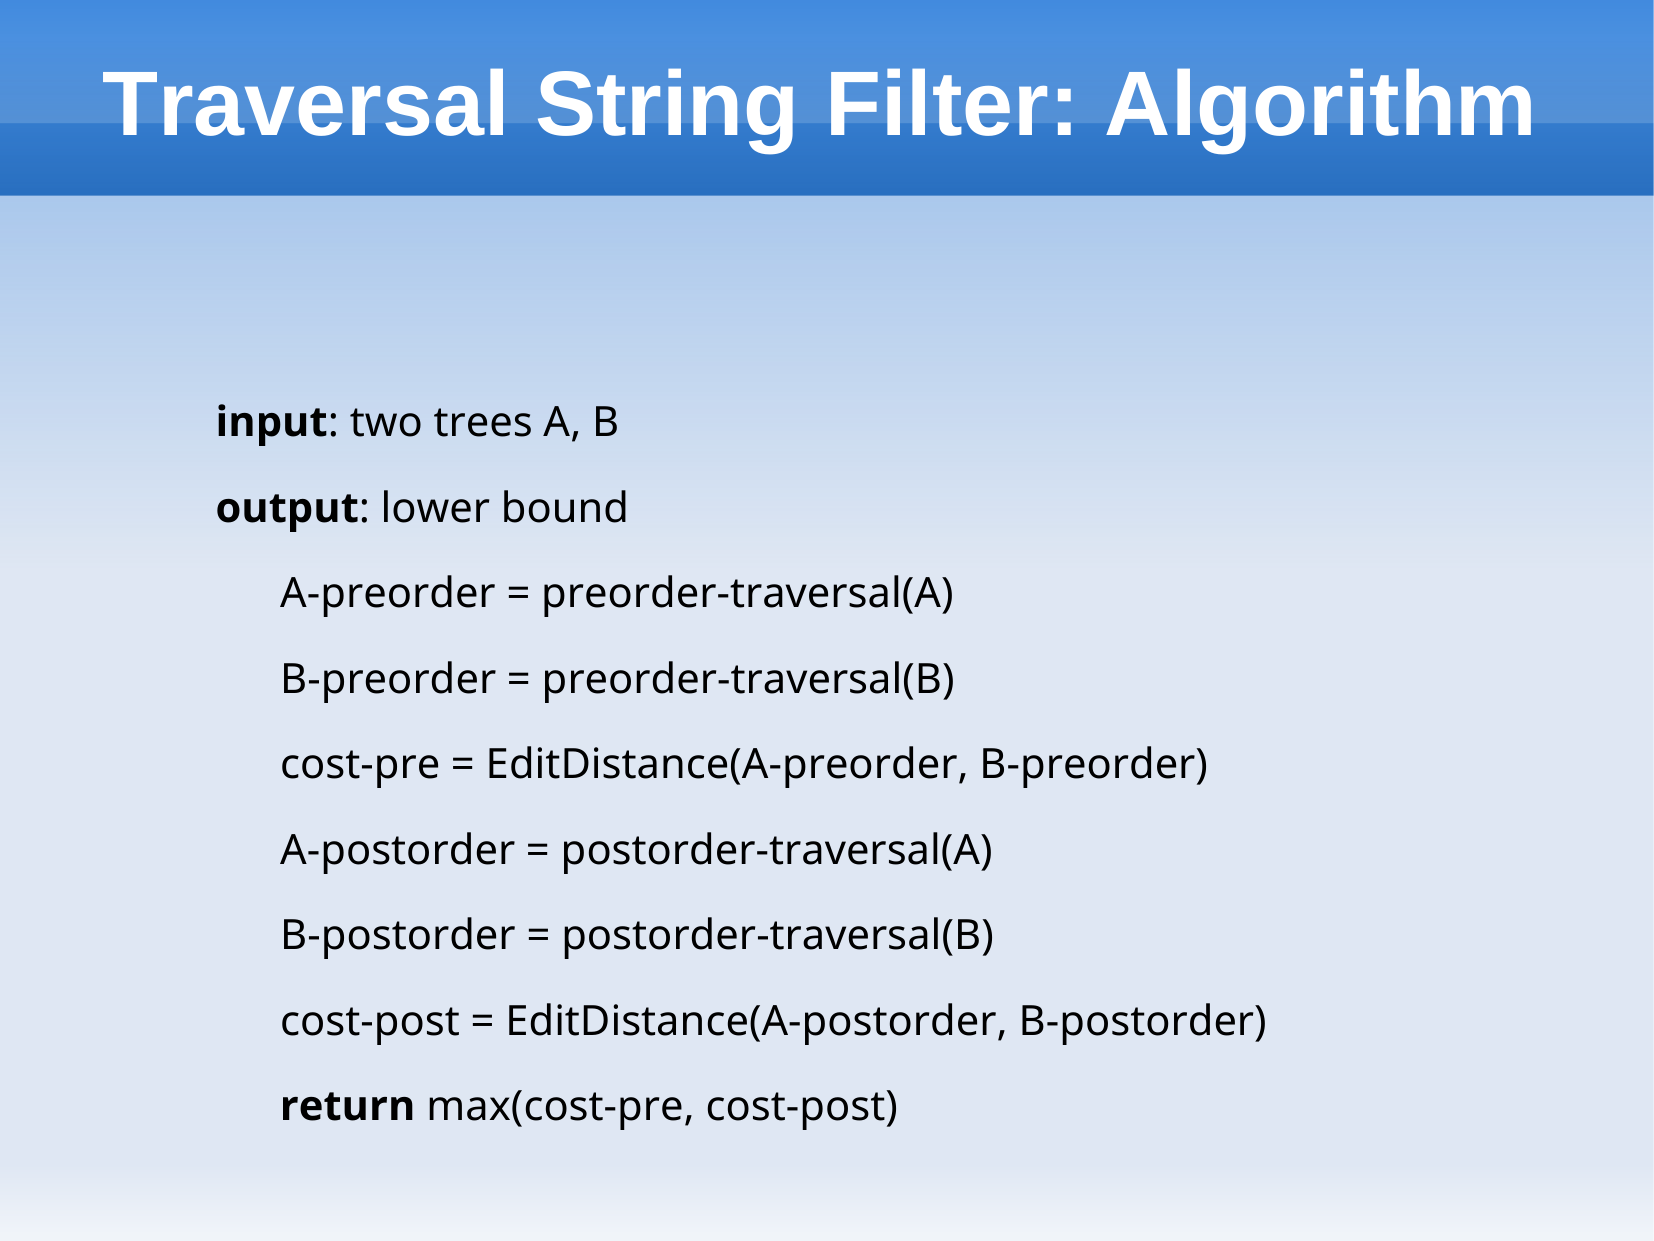

# Traversal String Filter: Algorithm
input: two trees A, B
output: lower bound
 A-preorder = preorder-traversal(A)
 B-preorder = preorder-traversal(B)
 cost-pre = EditDistance(A-preorder, B-preorder)
 A-postorder = postorder-traversal(A)
 B-postorder = postorder-traversal(B)
 cost-post = EditDistance(A-postorder, B-postorder)
 return max(cost-pre, cost-post)